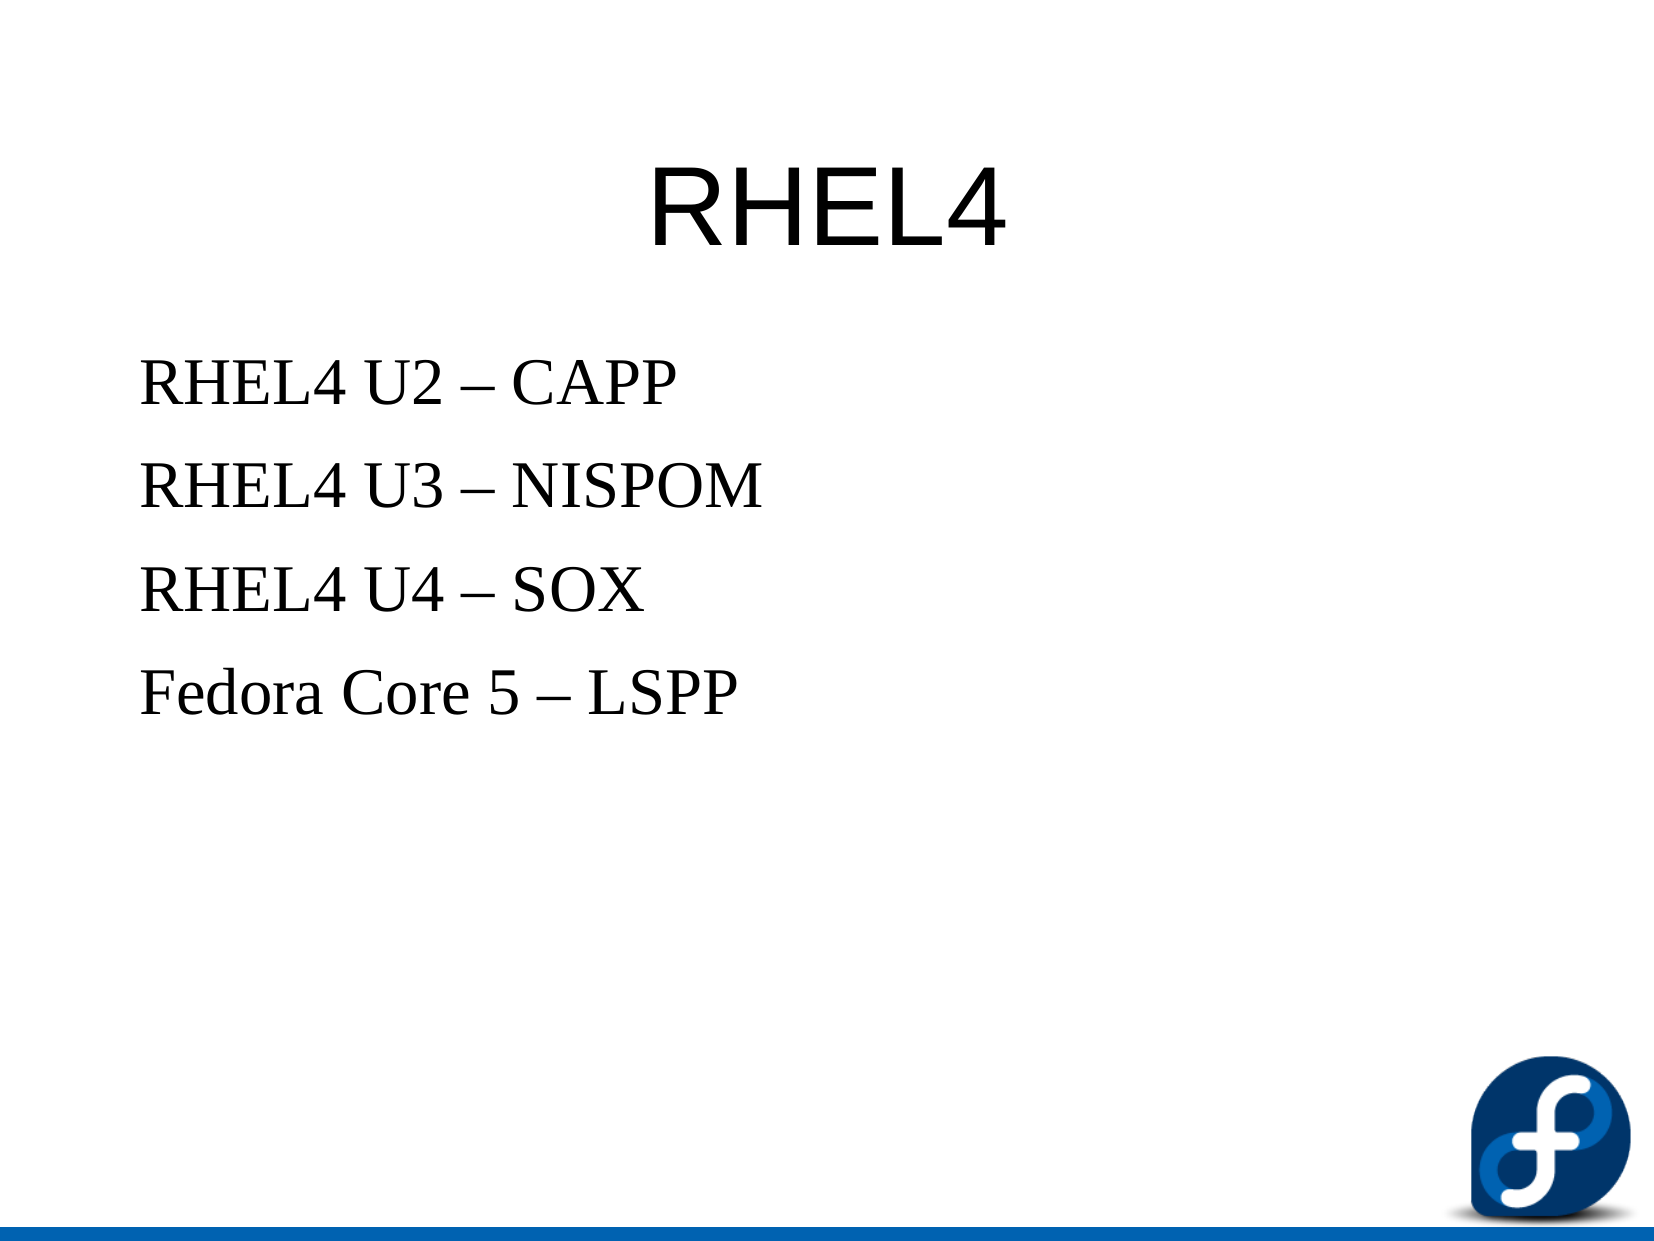

# RHEL4
RHEL4 U2 – CAPP
RHEL4 U3 – NISPOM
RHEL4 U4 – SOX
Fedora Core 5 – LSPP